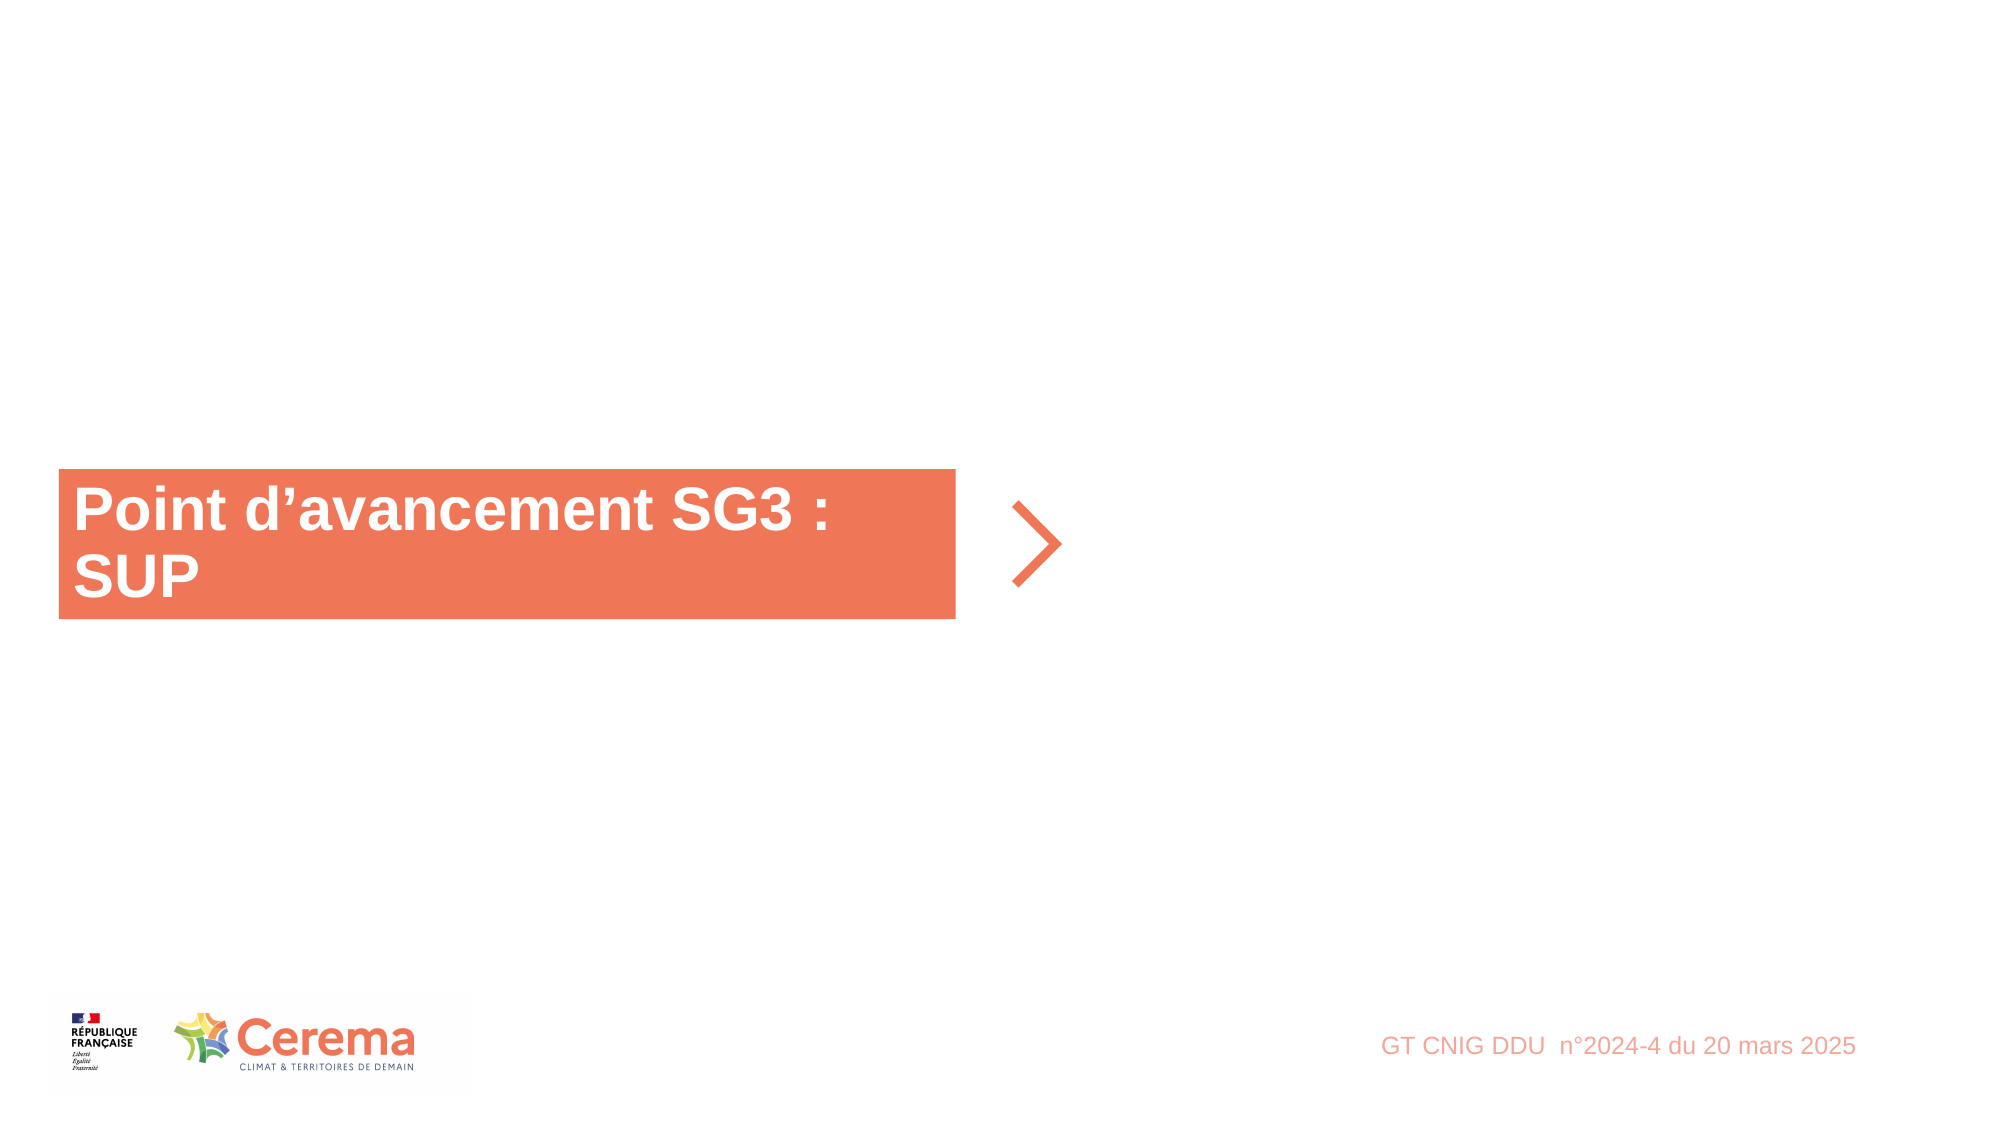

# Point d’avancement SG3 :
SUP
GT CNIG DDU n°2024-4 du 20 mars 2025